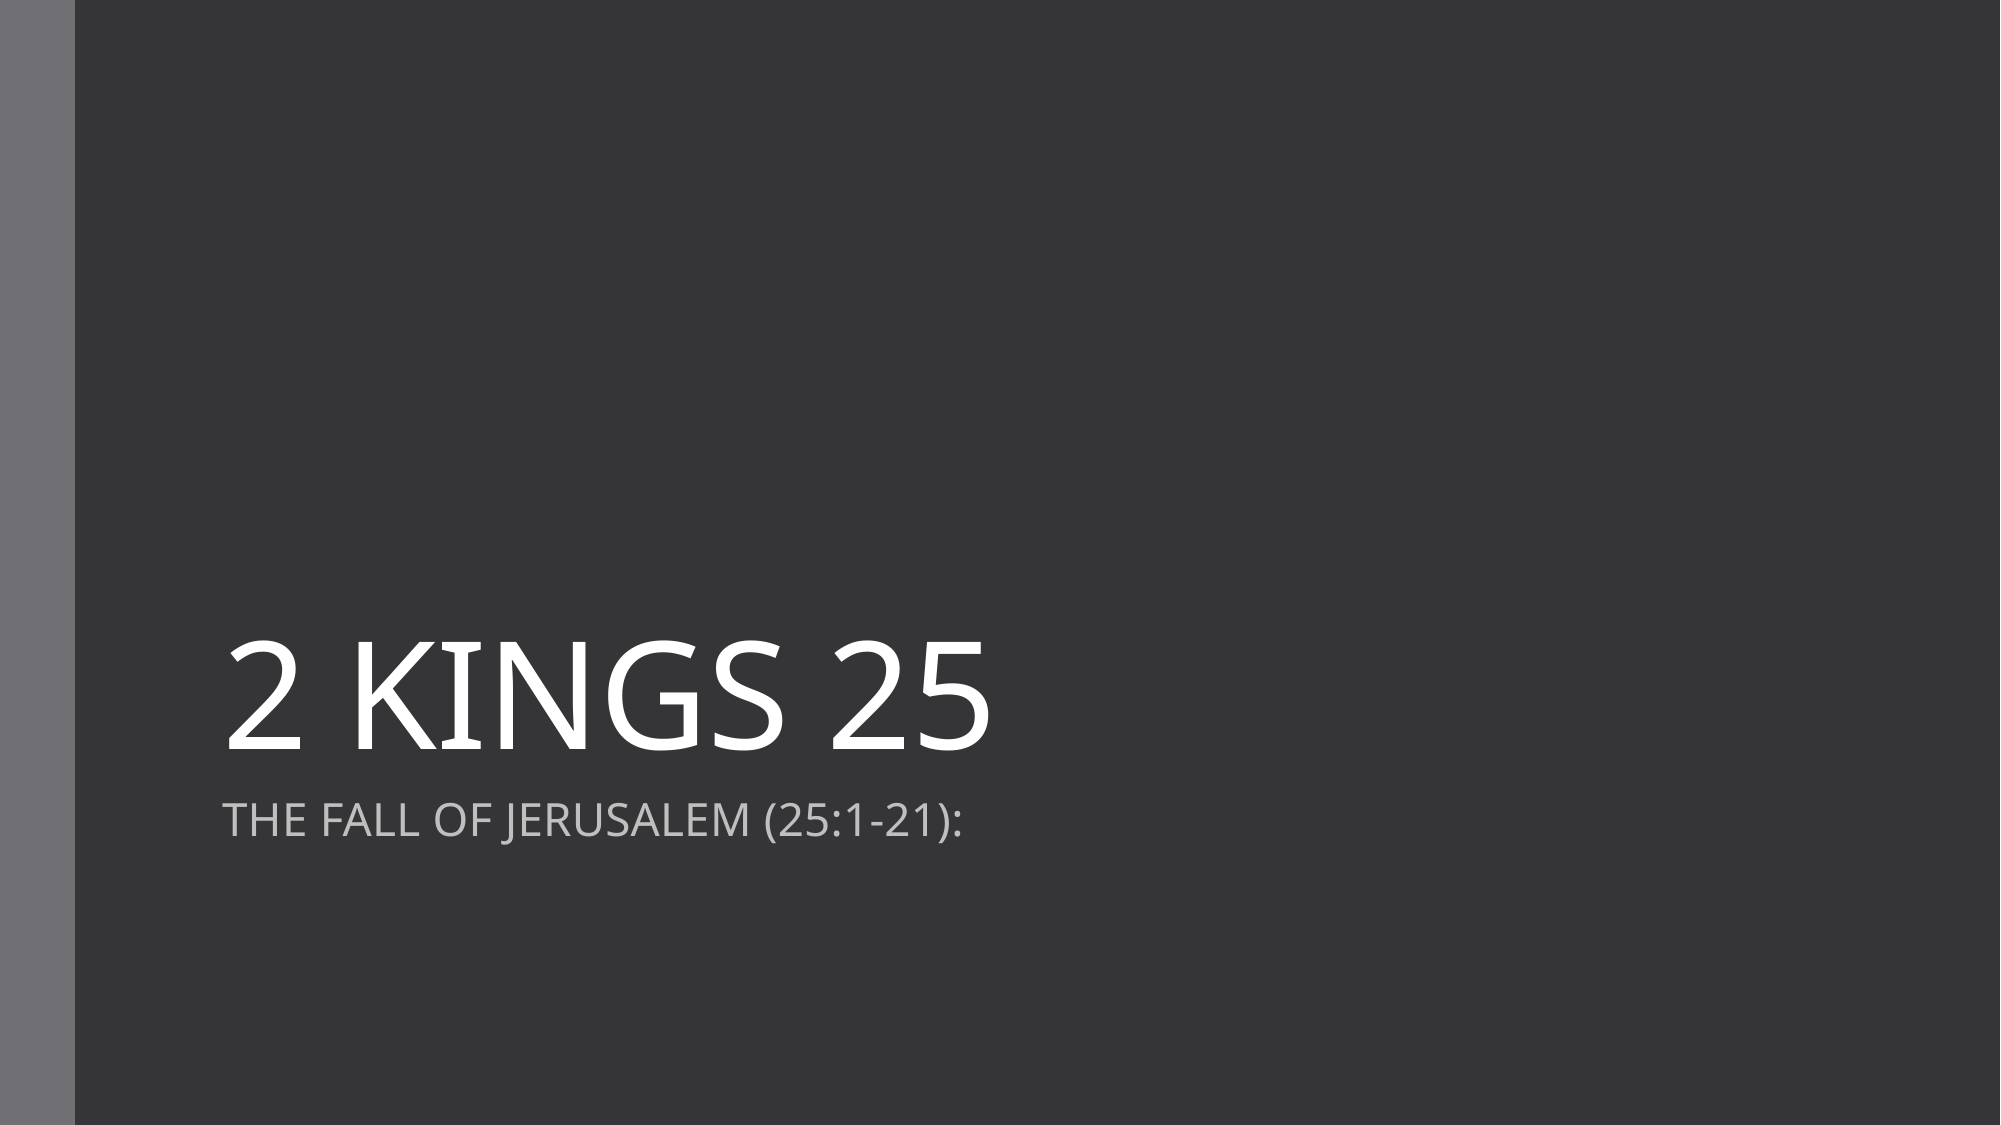

# 2 KINGS 25
THE FALL OF JERUSALEM (25:1-21):